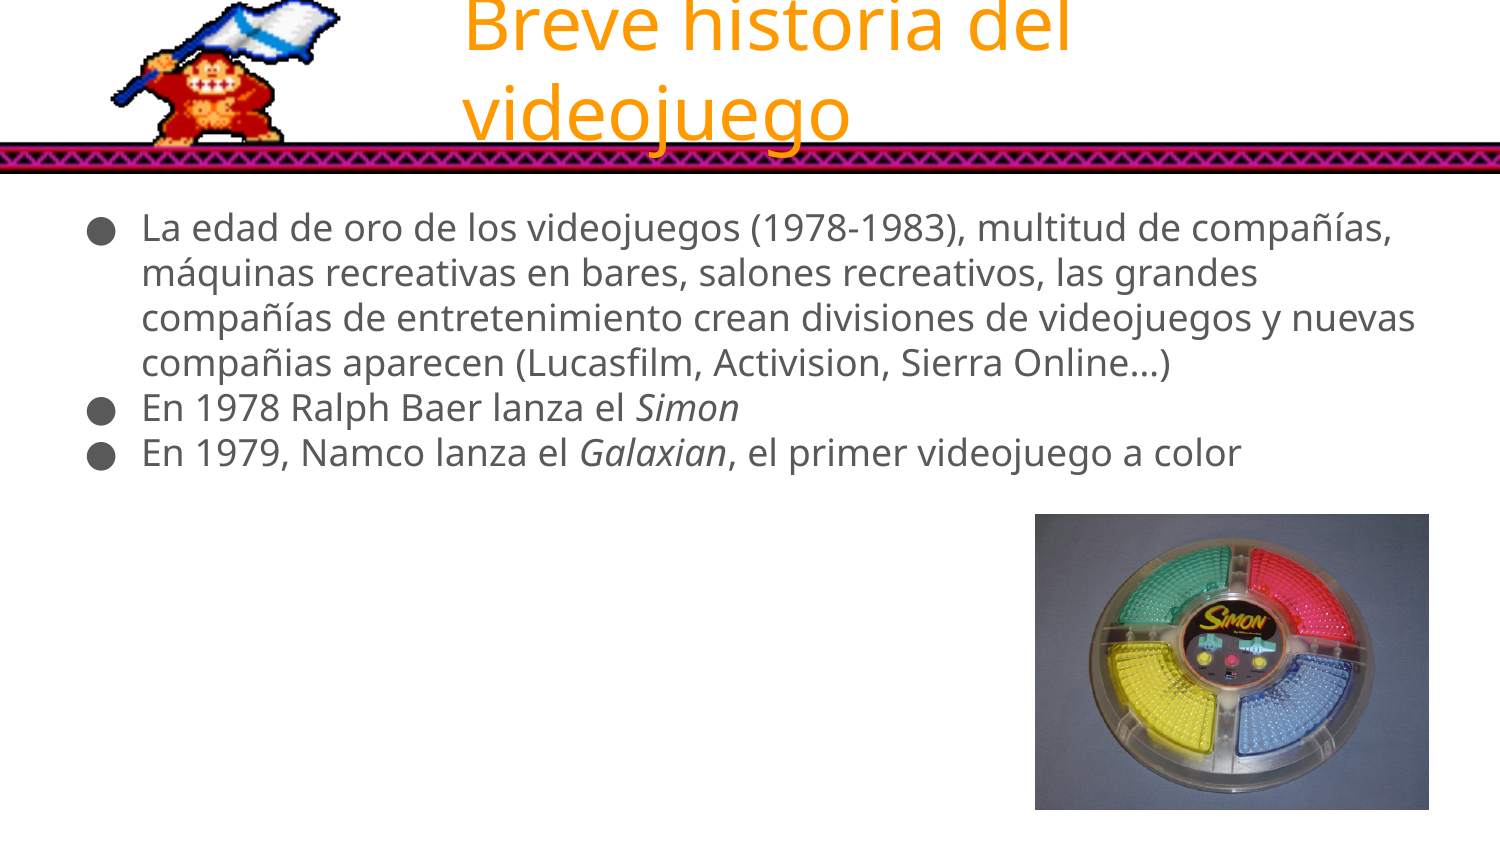

# Breve historia del videojuego
La edad de oro de los videojuegos (1978-1983), multitud de compañías, máquinas recreativas en bares, salones recreativos, las grandes compañías de entretenimiento crean divisiones de videojuegos y nuevas compañias aparecen (Lucasfilm, Activision, Sierra Online…)
En 1978 Ralph Baer lanza el Simon
En 1979, Namco lanza el Galaxian, el primer videojuego a color